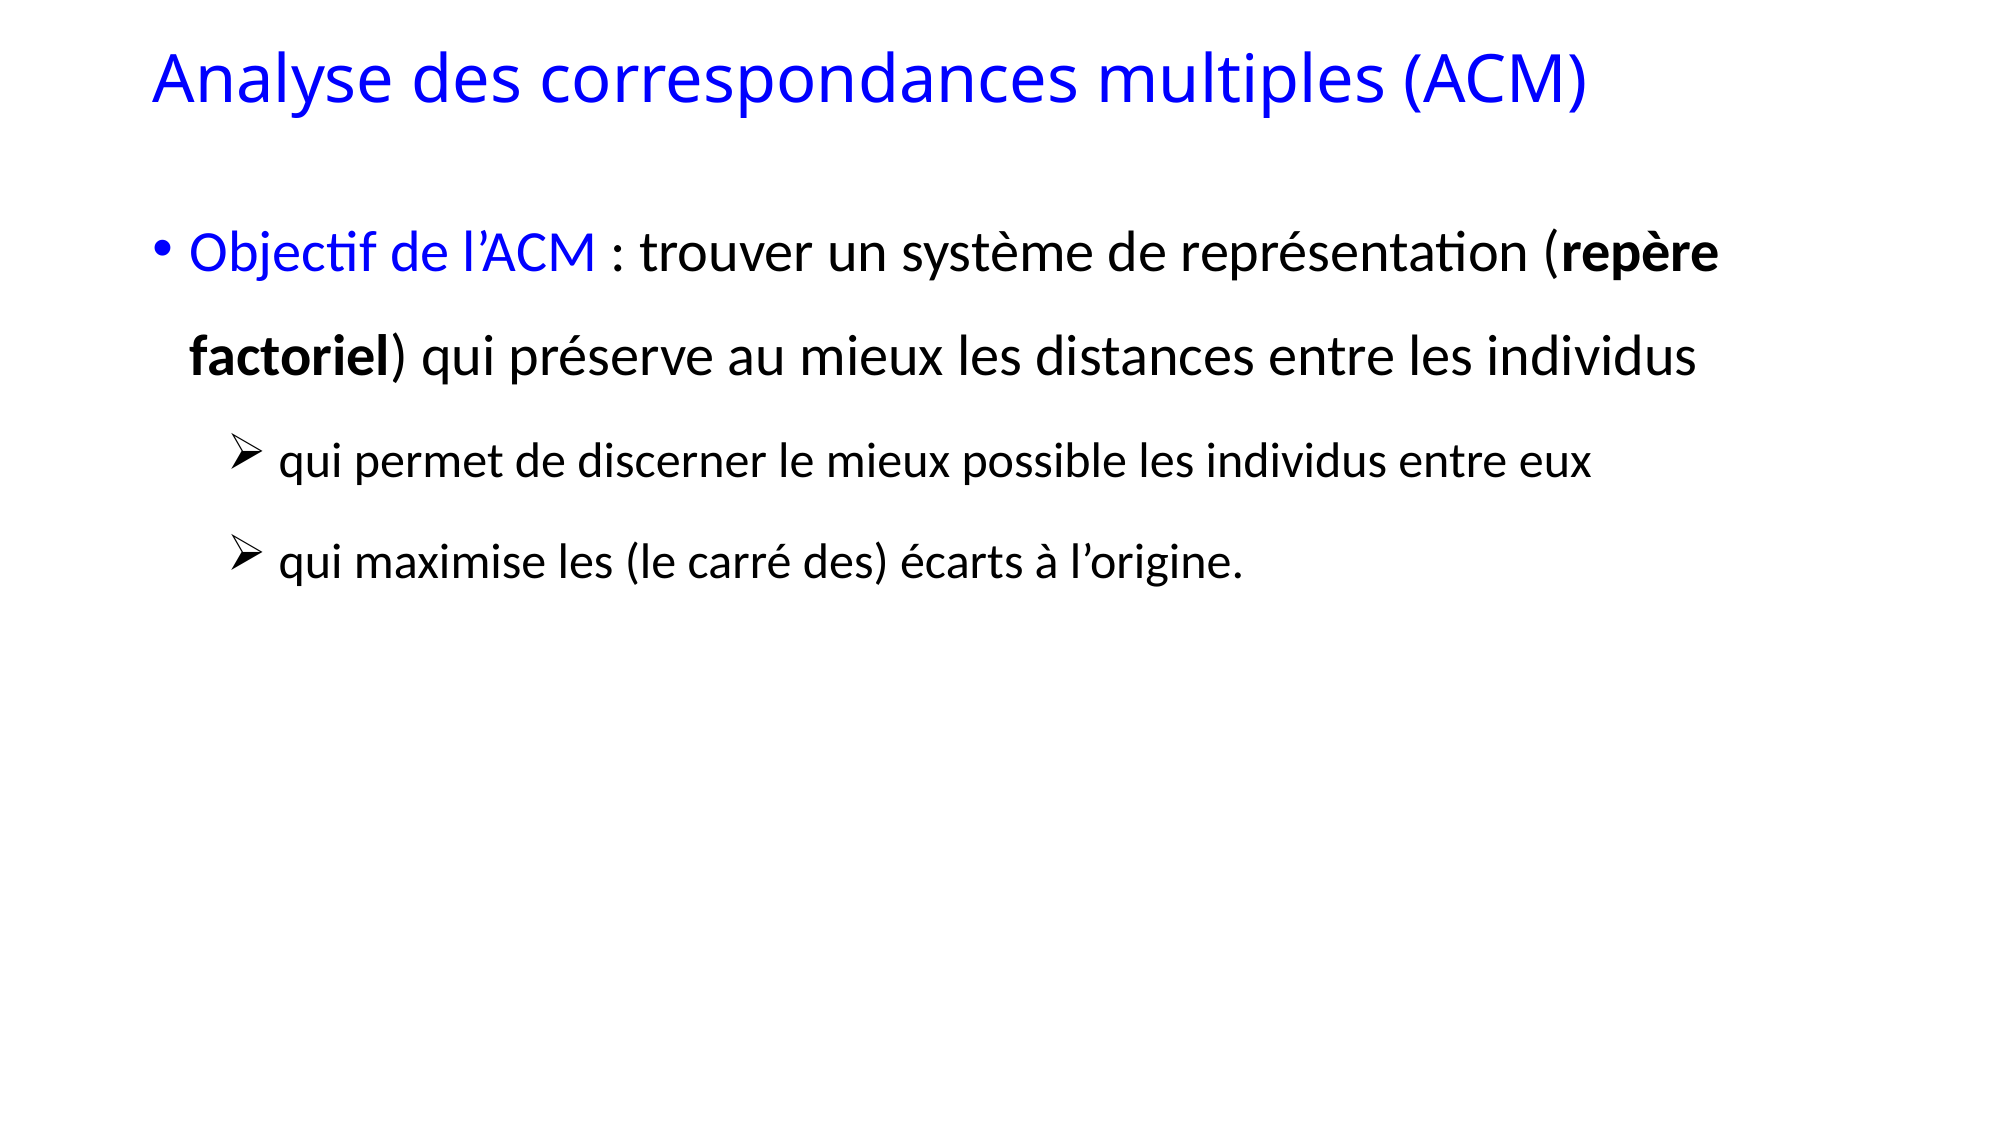

# Analyse des correspondances multiples (ACM)
Objectif de l’ACM : trouver un système de représentation (repère factoriel) qui préserve au mieux les distances entre les individus
 qui permet de discerner le mieux possible les individus entre eux
 qui maximise les (le carré des) écarts à l’origine.